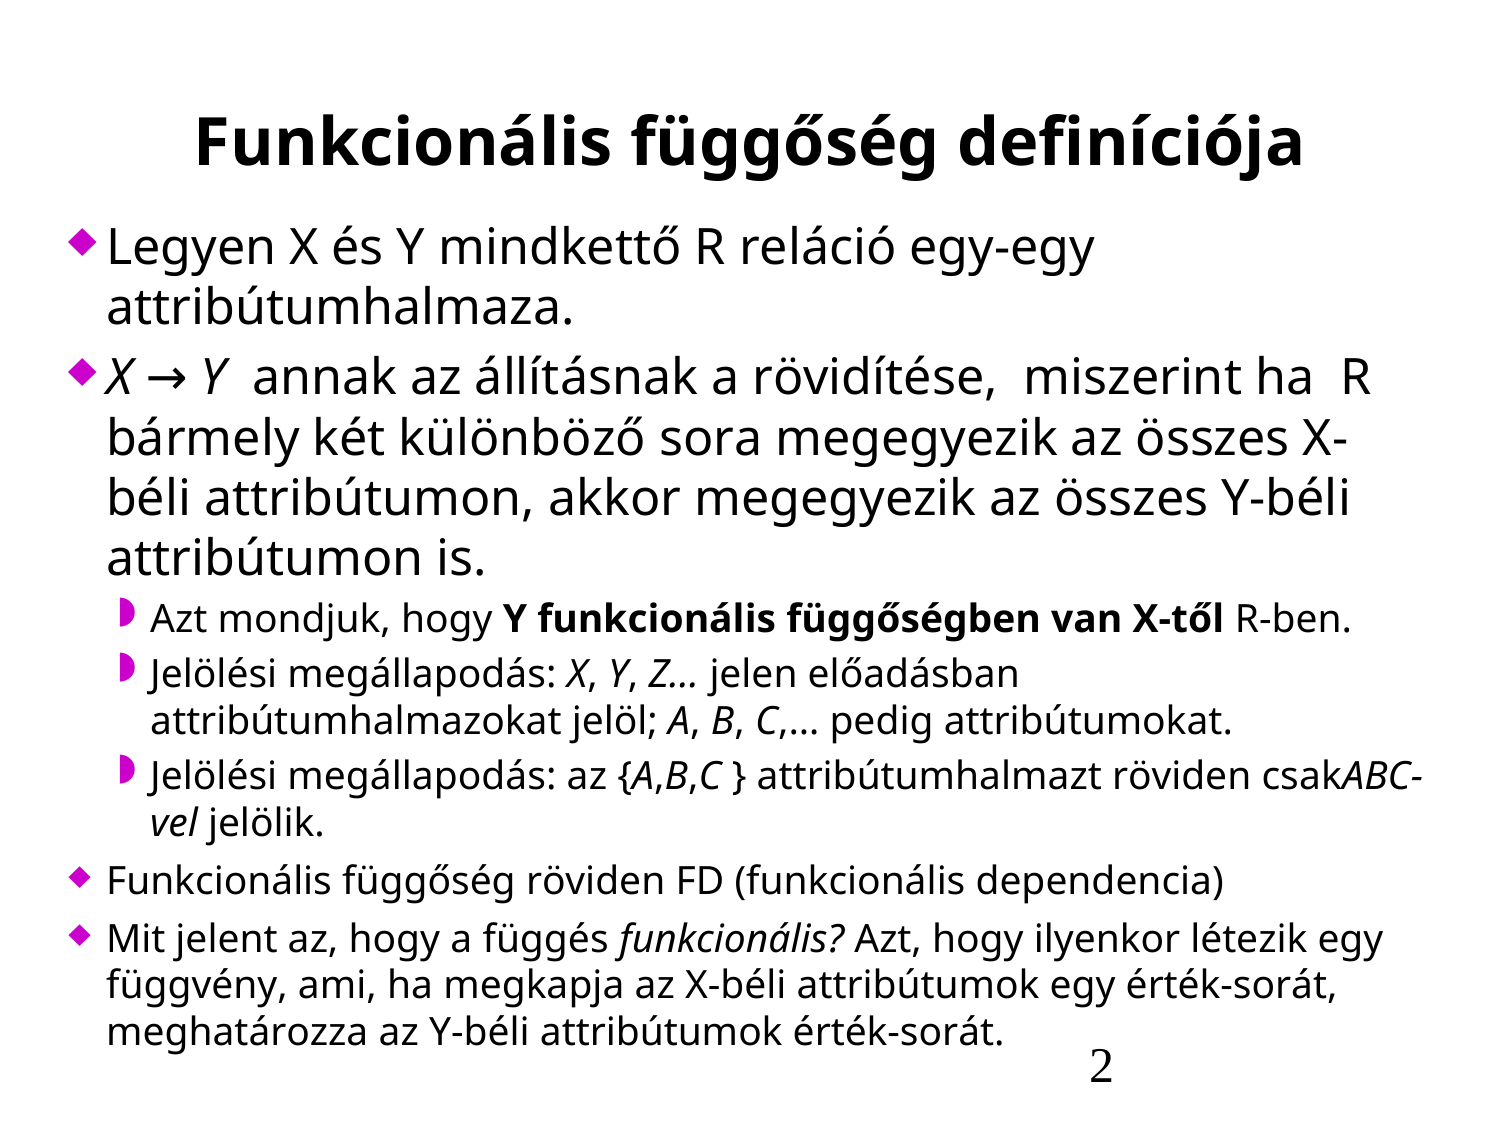

# Funkcionális függőség definíciója
Legyen X és Y mindkettő R reláció egy-egy attribútumhalmaza.
X → Y annak az állításnak a rövidítése, miszerint ha R bármely két különböző sora megegyezik az összes X-béli attribútumon, akkor megegyezik az összes Y-béli attribútumon is.
Azt mondjuk, hogy Y funkcionális függőségben van X-től R-ben.
Jelölési megállapodás: X, Y, Z… jelen előadásban attribútumhalmazokat jelöl; A, B, C,… pedig attribútumokat.
Jelölési megállapodás: az {A,B,C } attribútumhalmazt röviden csakABC-vel jelölik.
Funkcionális függőség röviden FD (funkcionális dependencia)
Mit jelent az, hogy a függés funkcionális? Azt, hogy ilyenkor létezik egy függvény, ami, ha megkapja az X-béli attribútumok egy érték-sorát, meghatározza az Y-béli attribútumok érték-sorát.
2